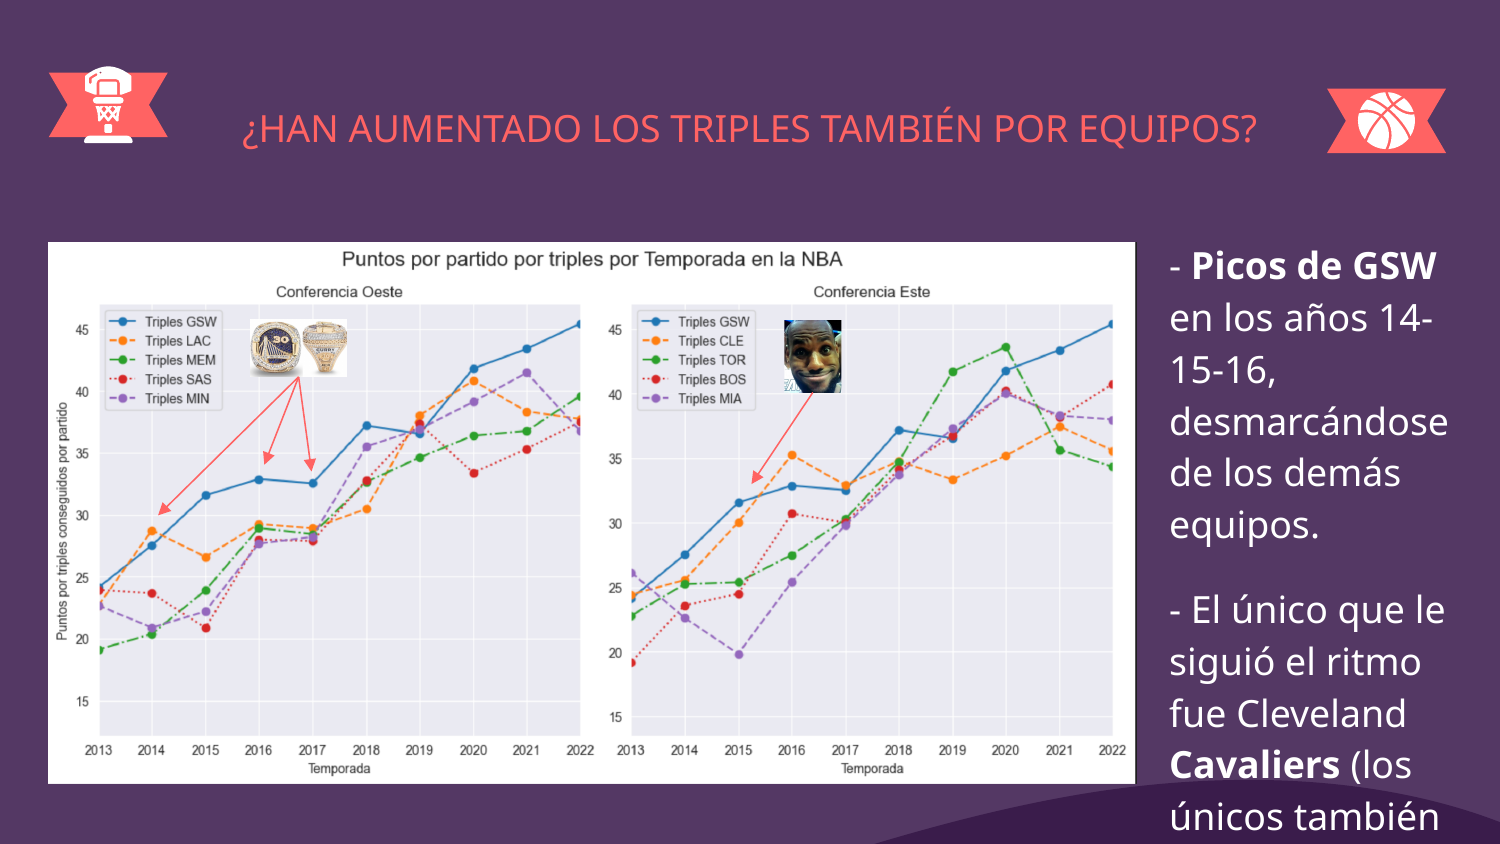

# ¿HAN AUMENTADO LOS TRIPLES TAMBIÉN POR EQUIPOS?
- Picos de GSW en los años 14-15-16, desmarcándose de los demás equipos.
- El único que le siguió el ritmo fue Cleveland Cavaliers (los únicos también que les ganaron en las Finales)